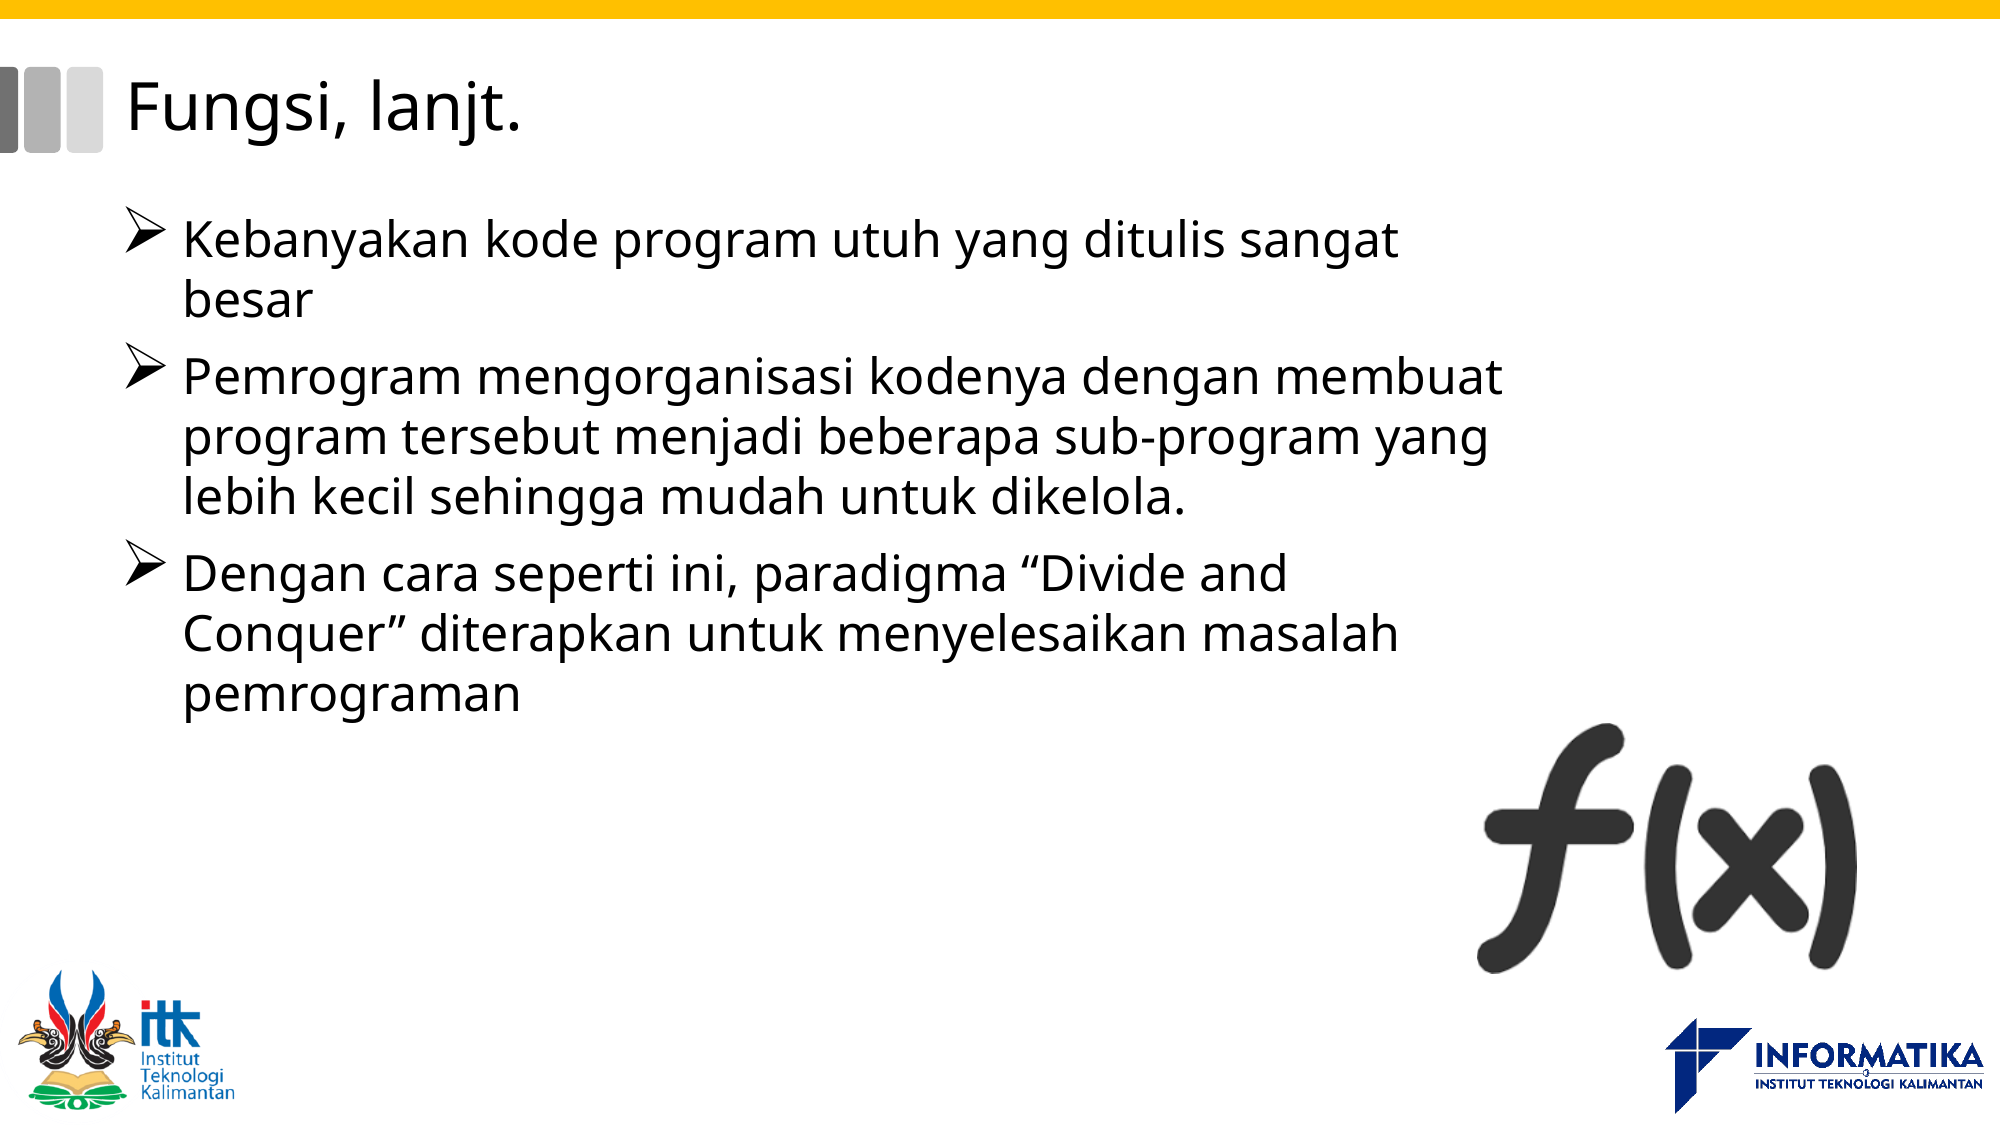

# Fungsi, lanjt.
Kebanyakan kode program utuh yang ditulis sangat besar
Pemrogram mengorganisasi kodenya dengan membuat program tersebut menjadi beberapa sub-program yang lebih kecil sehingga mudah untuk dikelola.
Dengan cara seperti ini, paradigma “Divide and Conquer” diterapkan untuk menyelesaikan masalah pemrograman